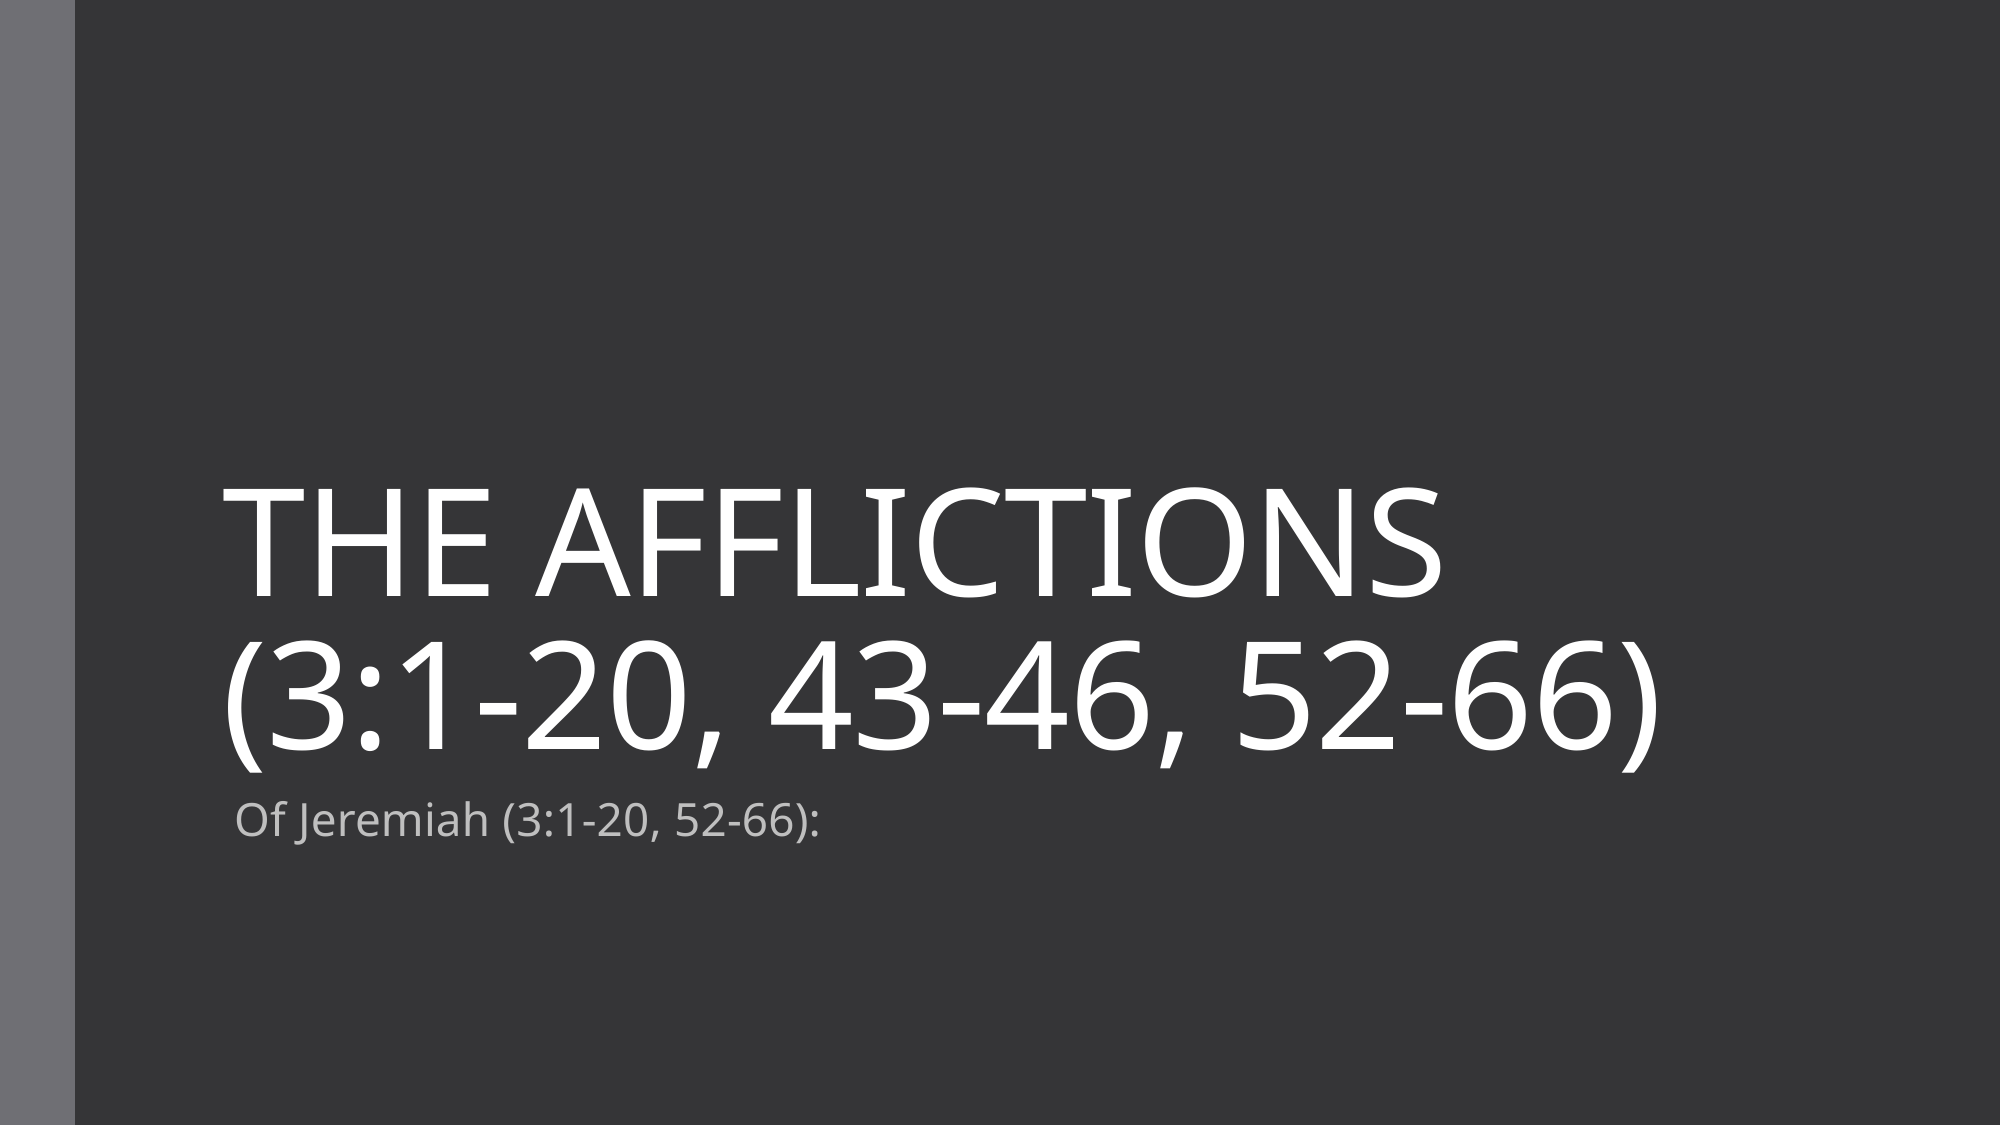

# THE AFFLICTIONS (3:1-20, 43-46, 52-66)
 Of Jeremiah (3:1-20, 52-66):